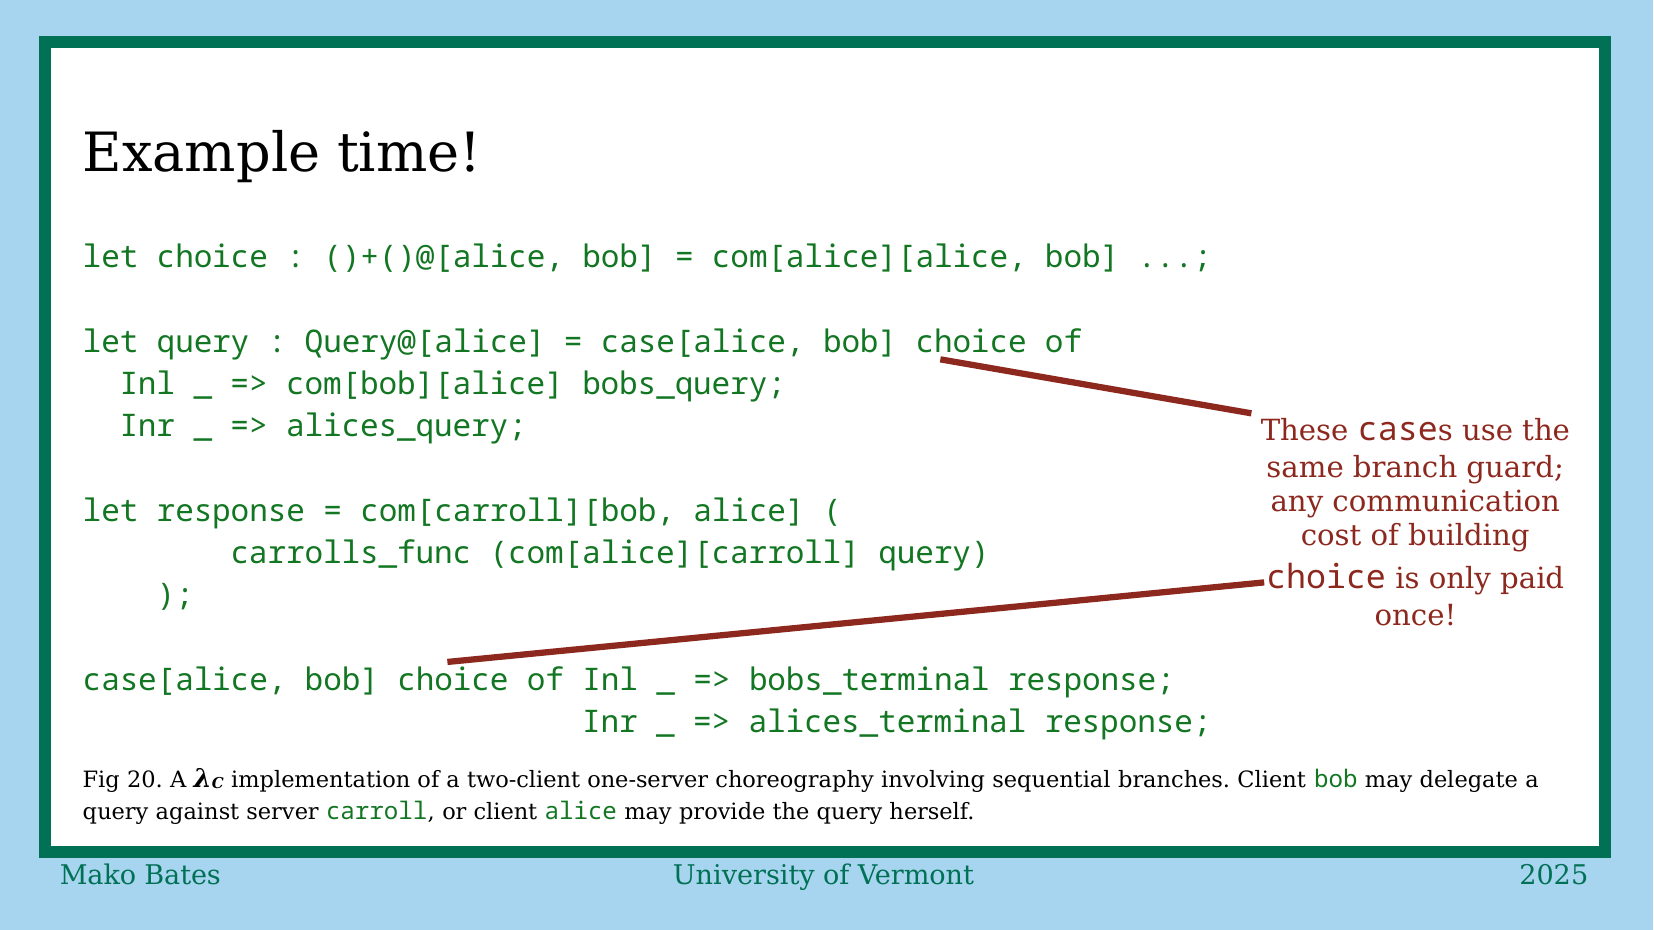

Example time!
# let choice : ()+()@[alice, bob] = com[alice][alice, bob] ...;
let query : Query@[alice] = case[alice, bob] choice of
 Inl _ => com[bob][alice] bobs_query;
 Inr _ => alices_query;
let response = com[carroll][bob, alice] (
 carrolls_func (com[alice][carroll] query)
 );
case[alice, bob] choice of Inl _ => bobs_terminal response;
 Inr _ => alices_terminal response;
Fig 20. A 𝝀𝑪 implementation of a two-client one-server choreography involving sequential branches. Client bob may delegate a query against server carroll, or client alice may provide the query herself.
These cases use the same branch guard;
any communication cost of building choice is only paid once!